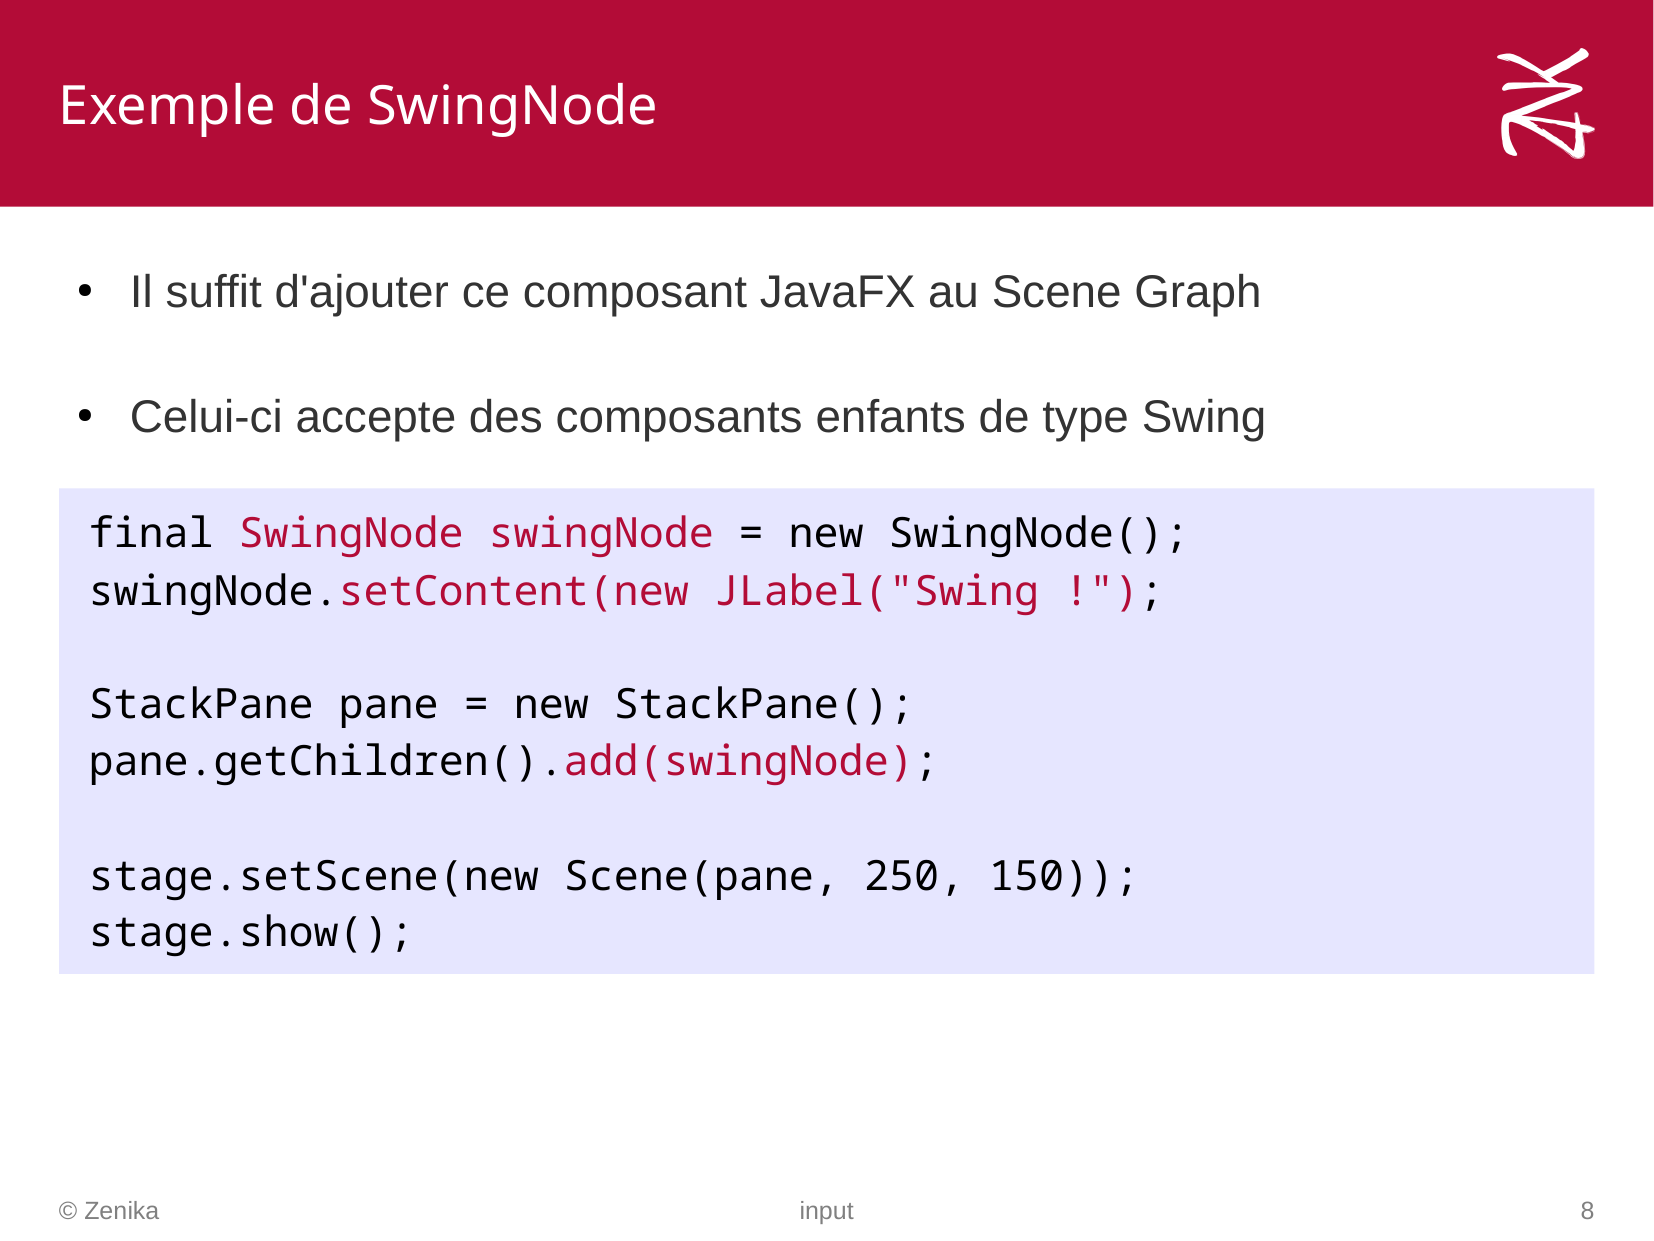

# Exemple de SwingNode
Il suffit d'ajouter ce composant JavaFX au Scene Graph
Celui-ci accepte des composants enfants de type Swing
final SwingNode swingNode = new SwingNode();
swingNode.setContent(new JLabel("Swing !");
StackPane pane = new StackPane();
pane.getChildren().add(swingNode);
stage.setScene(new Scene(pane, 250, 150));
stage.show();